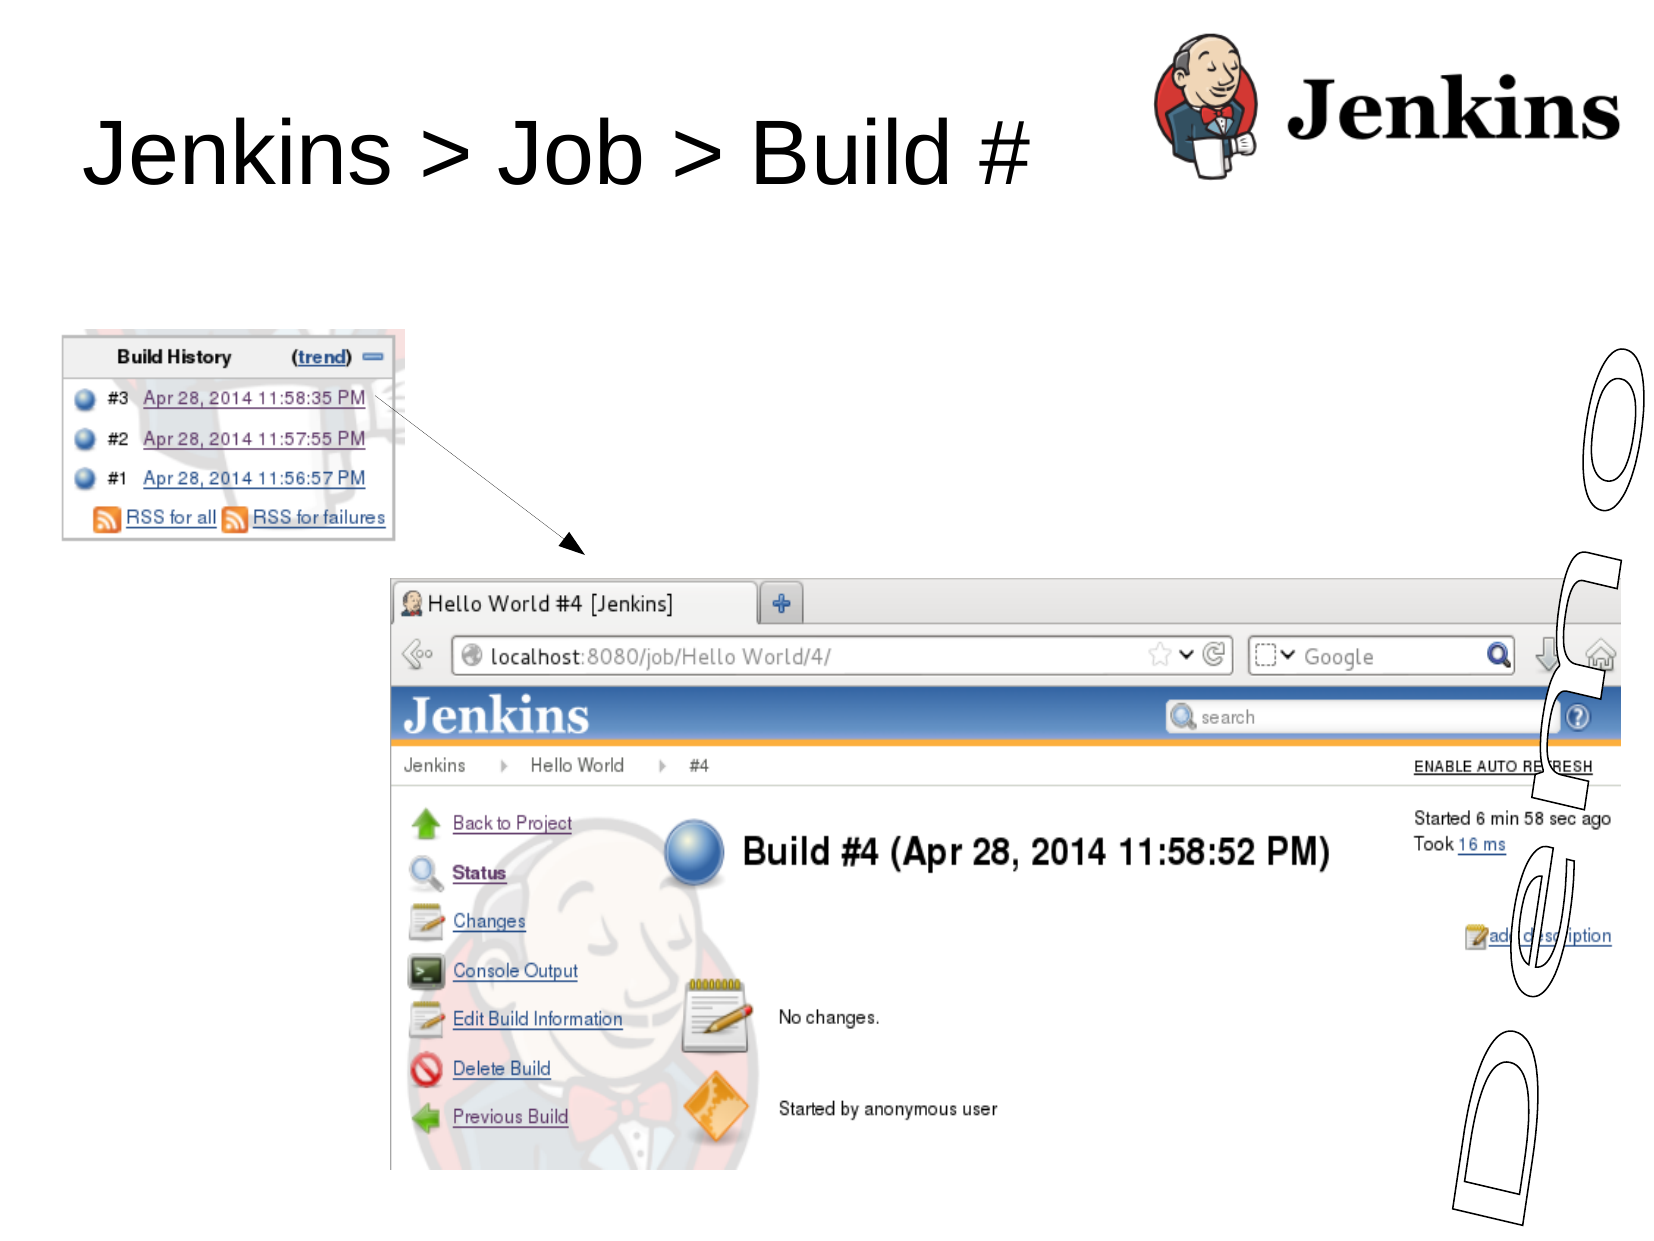

# Jenkins > Job > Build #
Demo